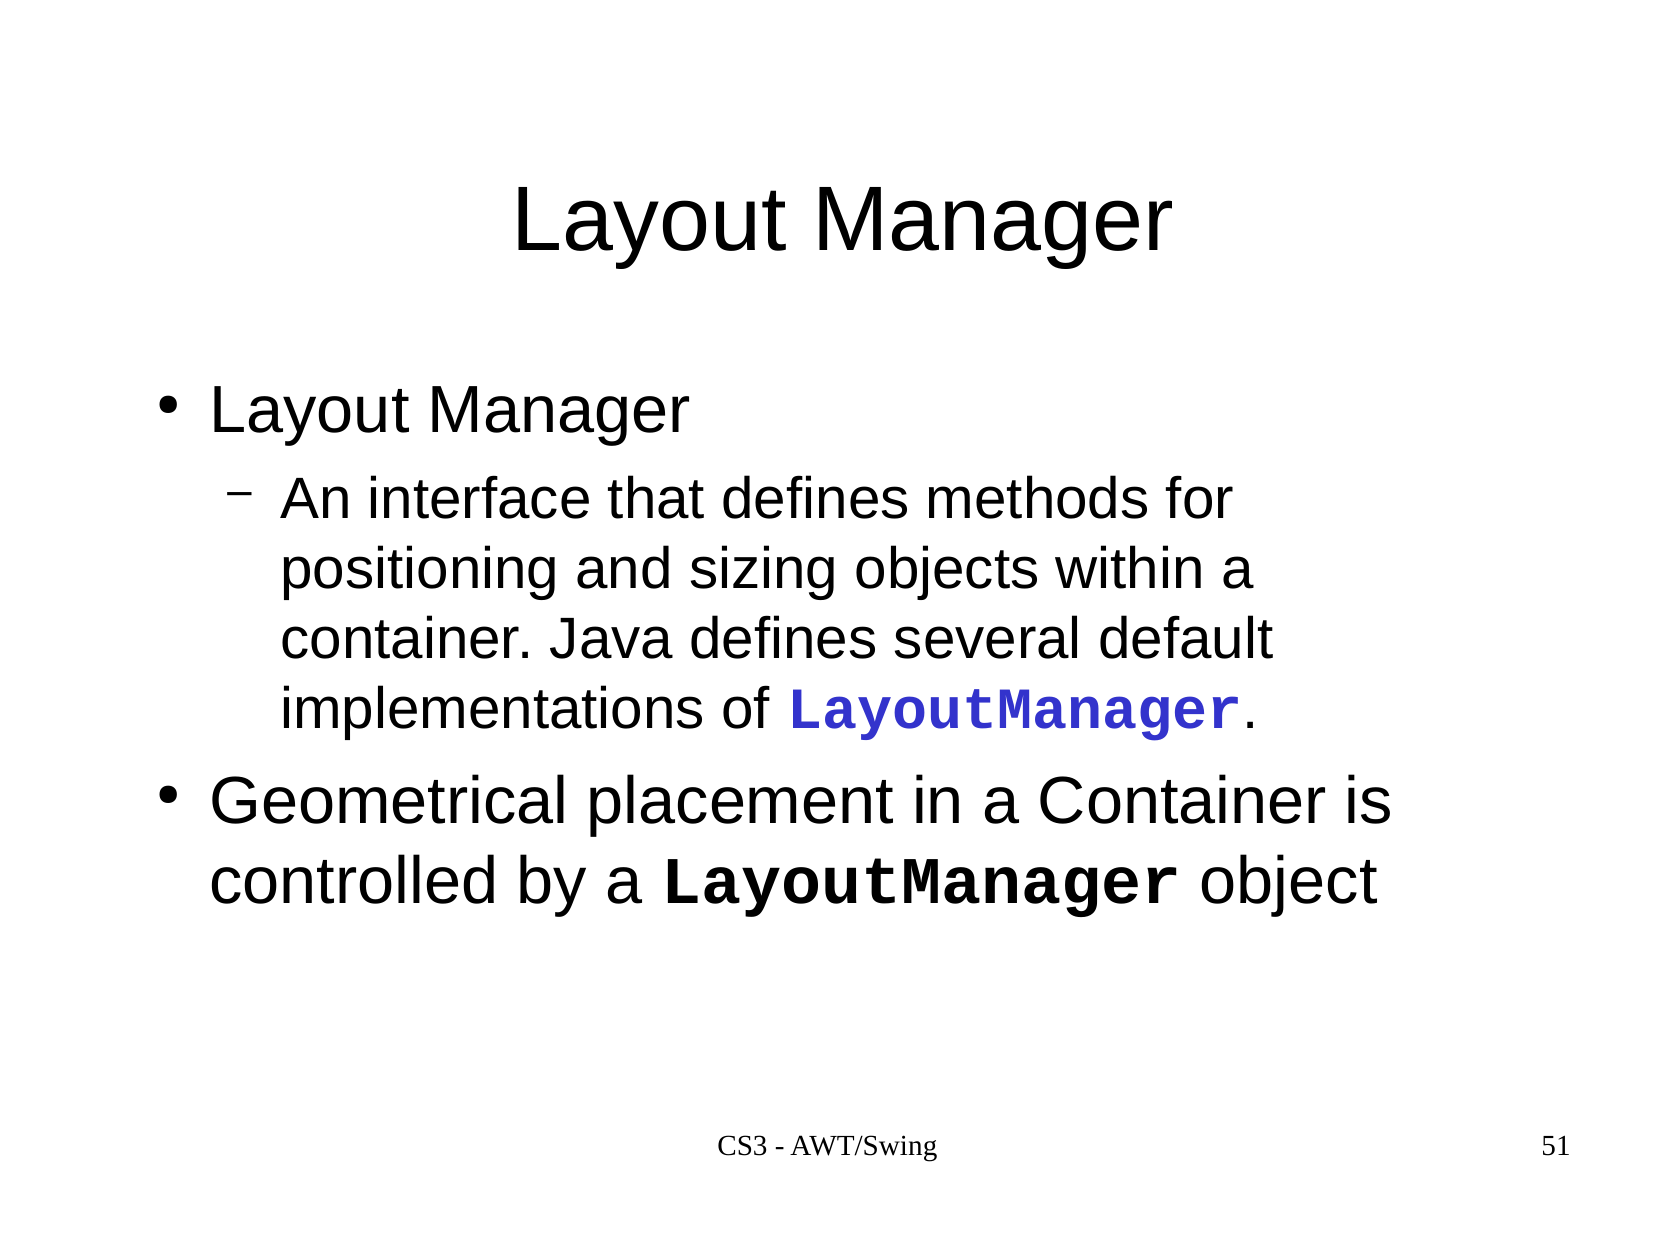

# Layout Manager
Layout Manager
An interface that defines methods for positioning and sizing objects within a container. Java defines several default implementations of LayoutManager.
Geometrical placement in a Container is controlled by a LayoutManager object
CS3 - AWT/Swing
51